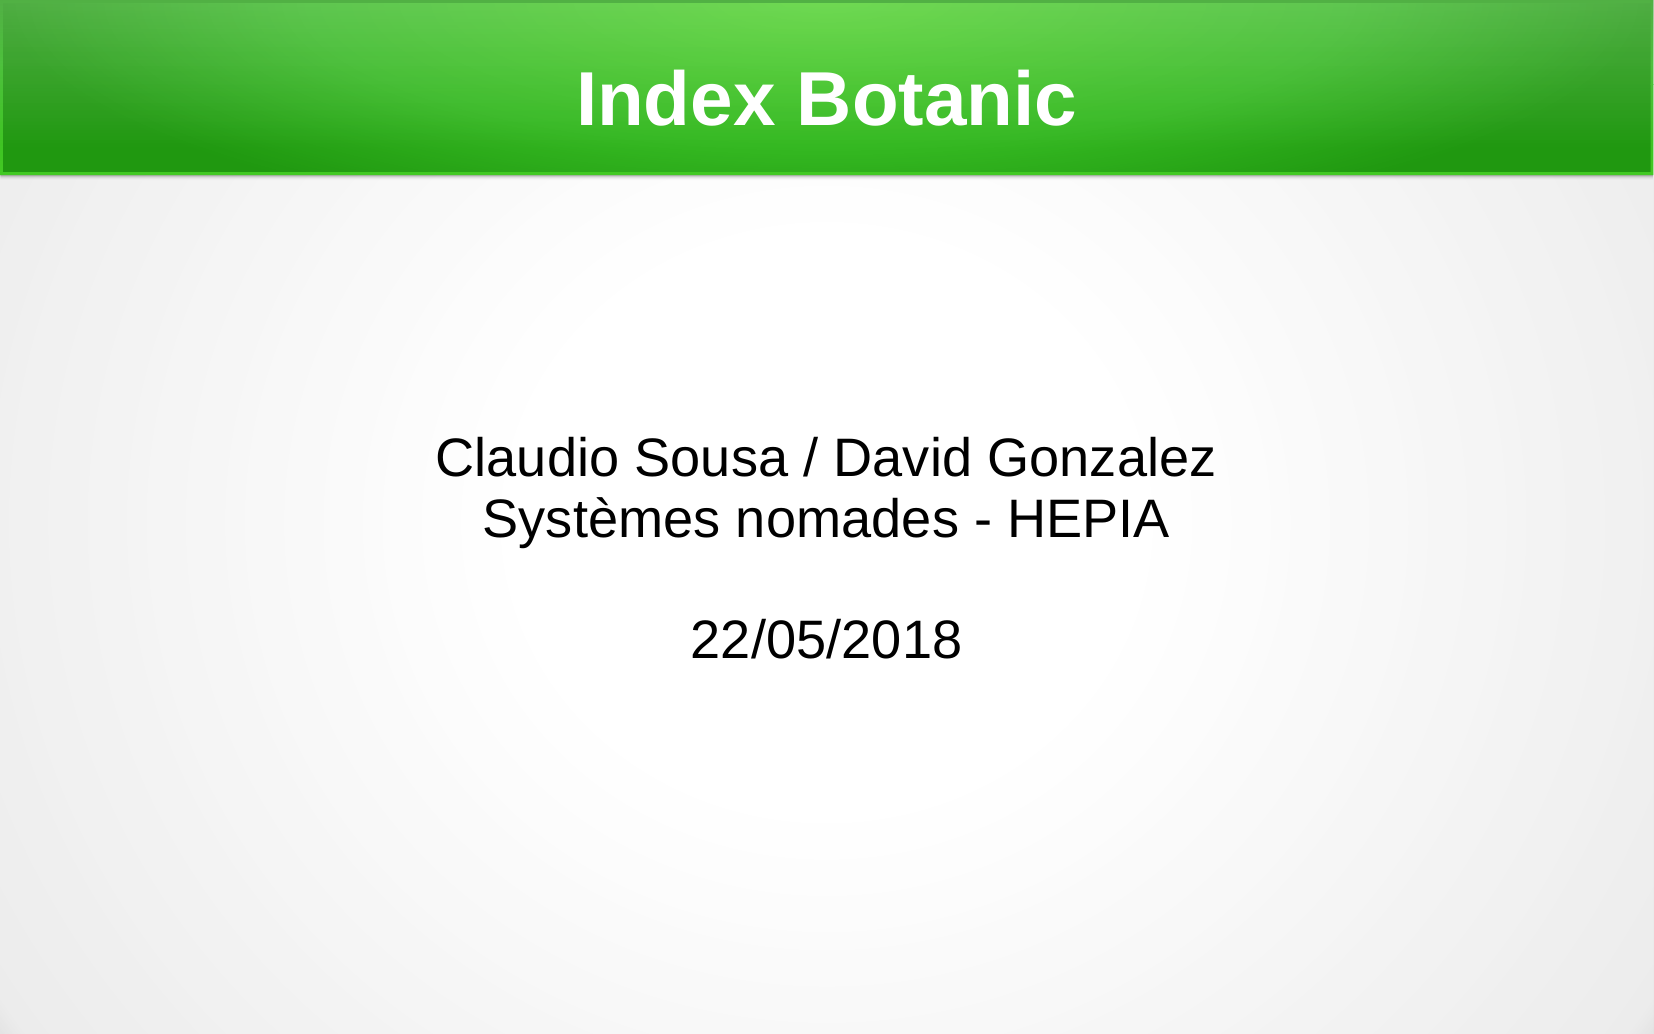

# Index Botanic
Claudio Sousa / David Gonzalez
Systèmes nomades - HEPIA
22/05/2018